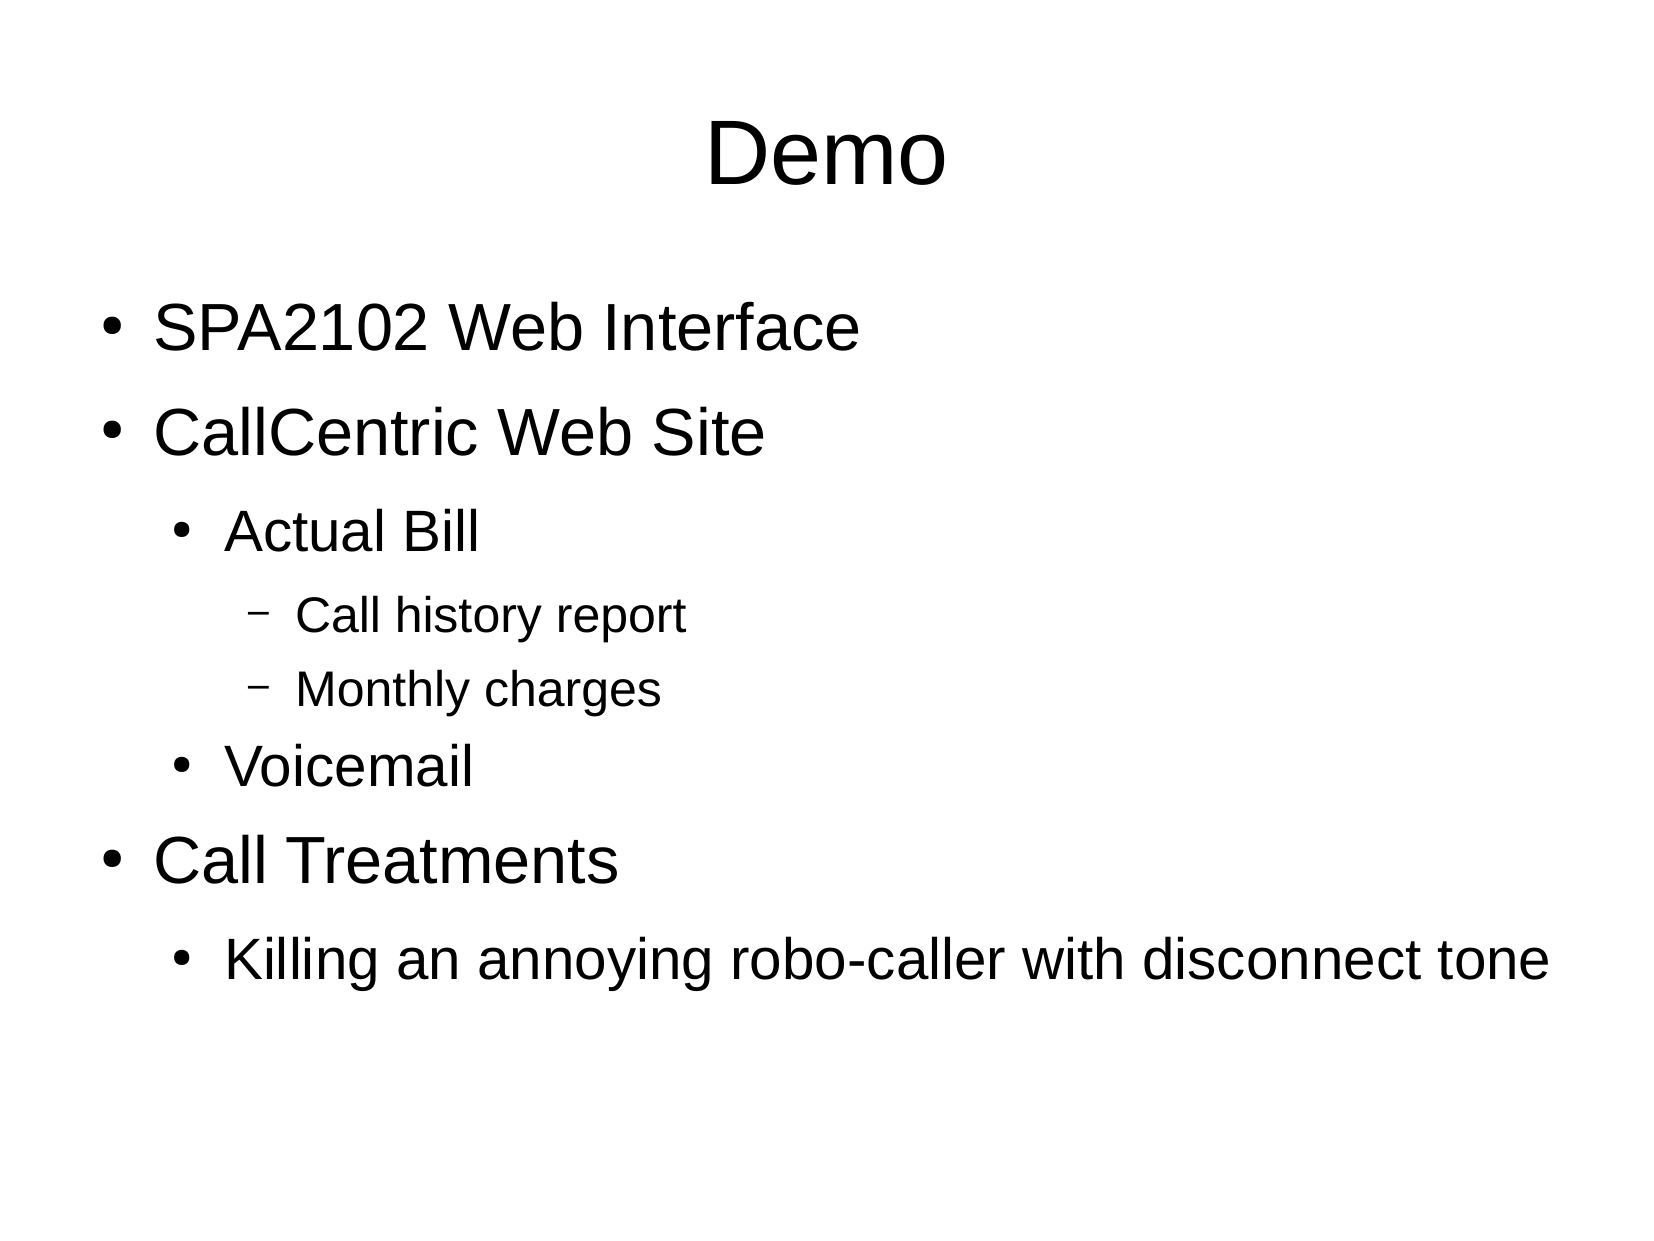

# Demo
SPA2102 Web Interface
CallCentric Web Site
Actual Bill
Call history report
Monthly charges
Voicemail
Call Treatments
Killing an annoying robo-caller with disconnect tone